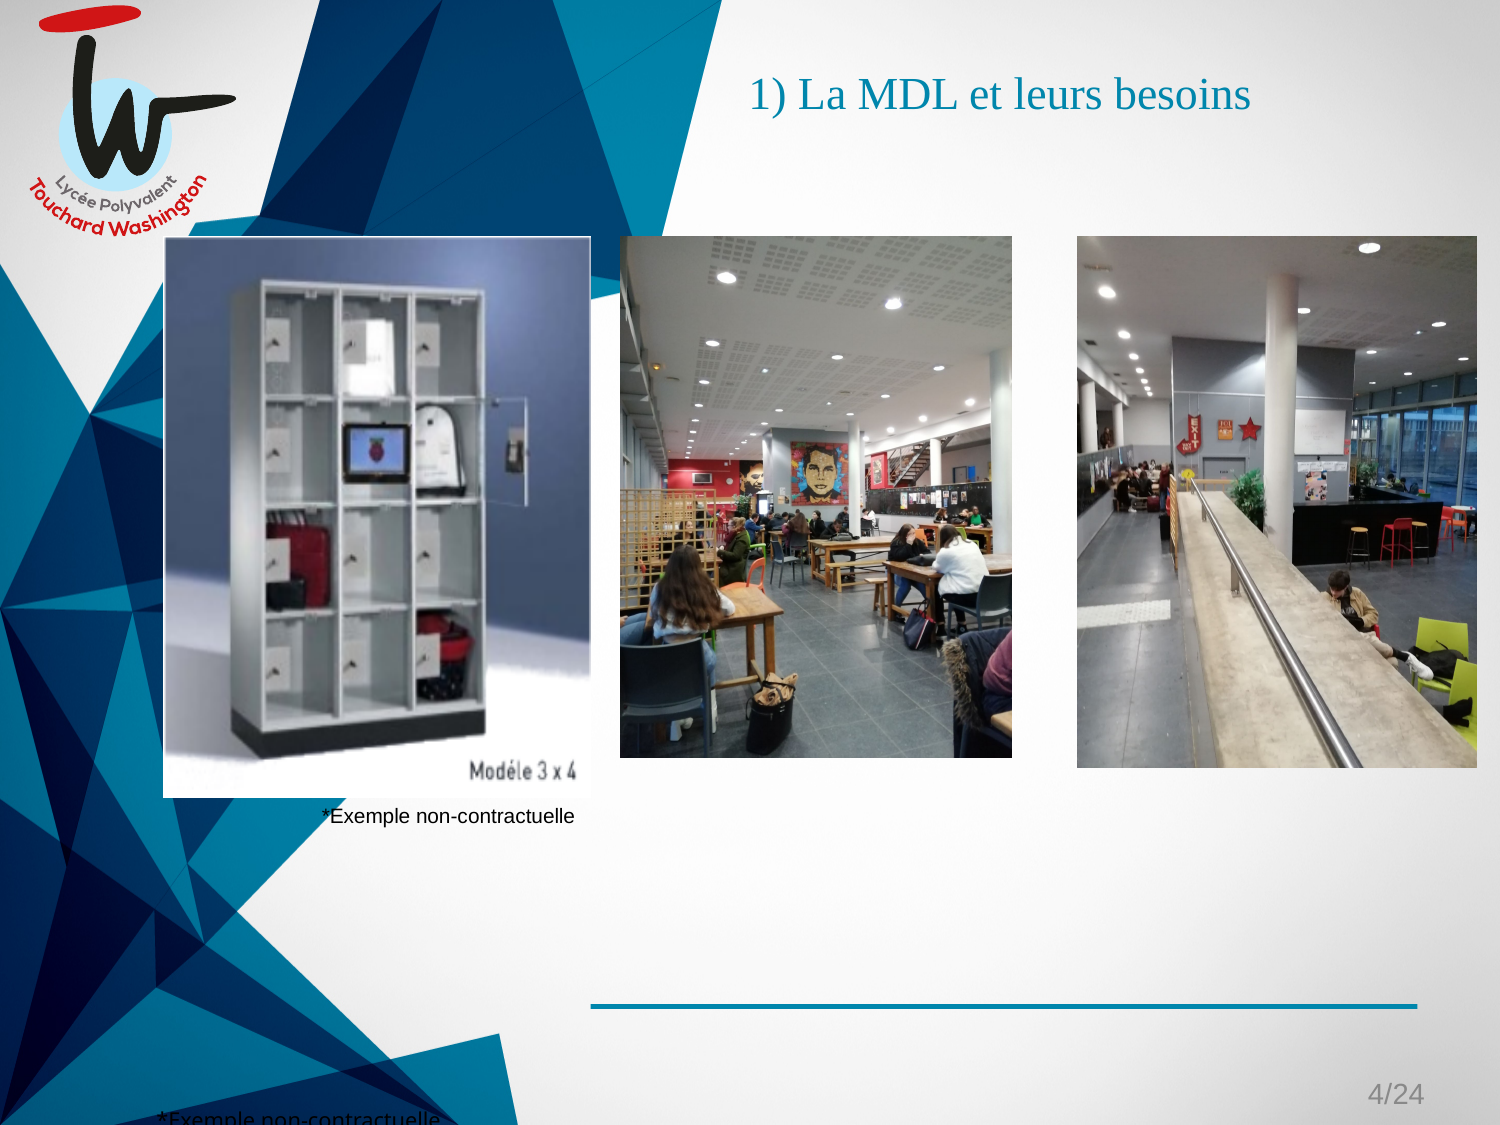

# 1) La MDL et leurs besoins
*Exemple non-contractuelle
4
*Exemple non-contractuelle